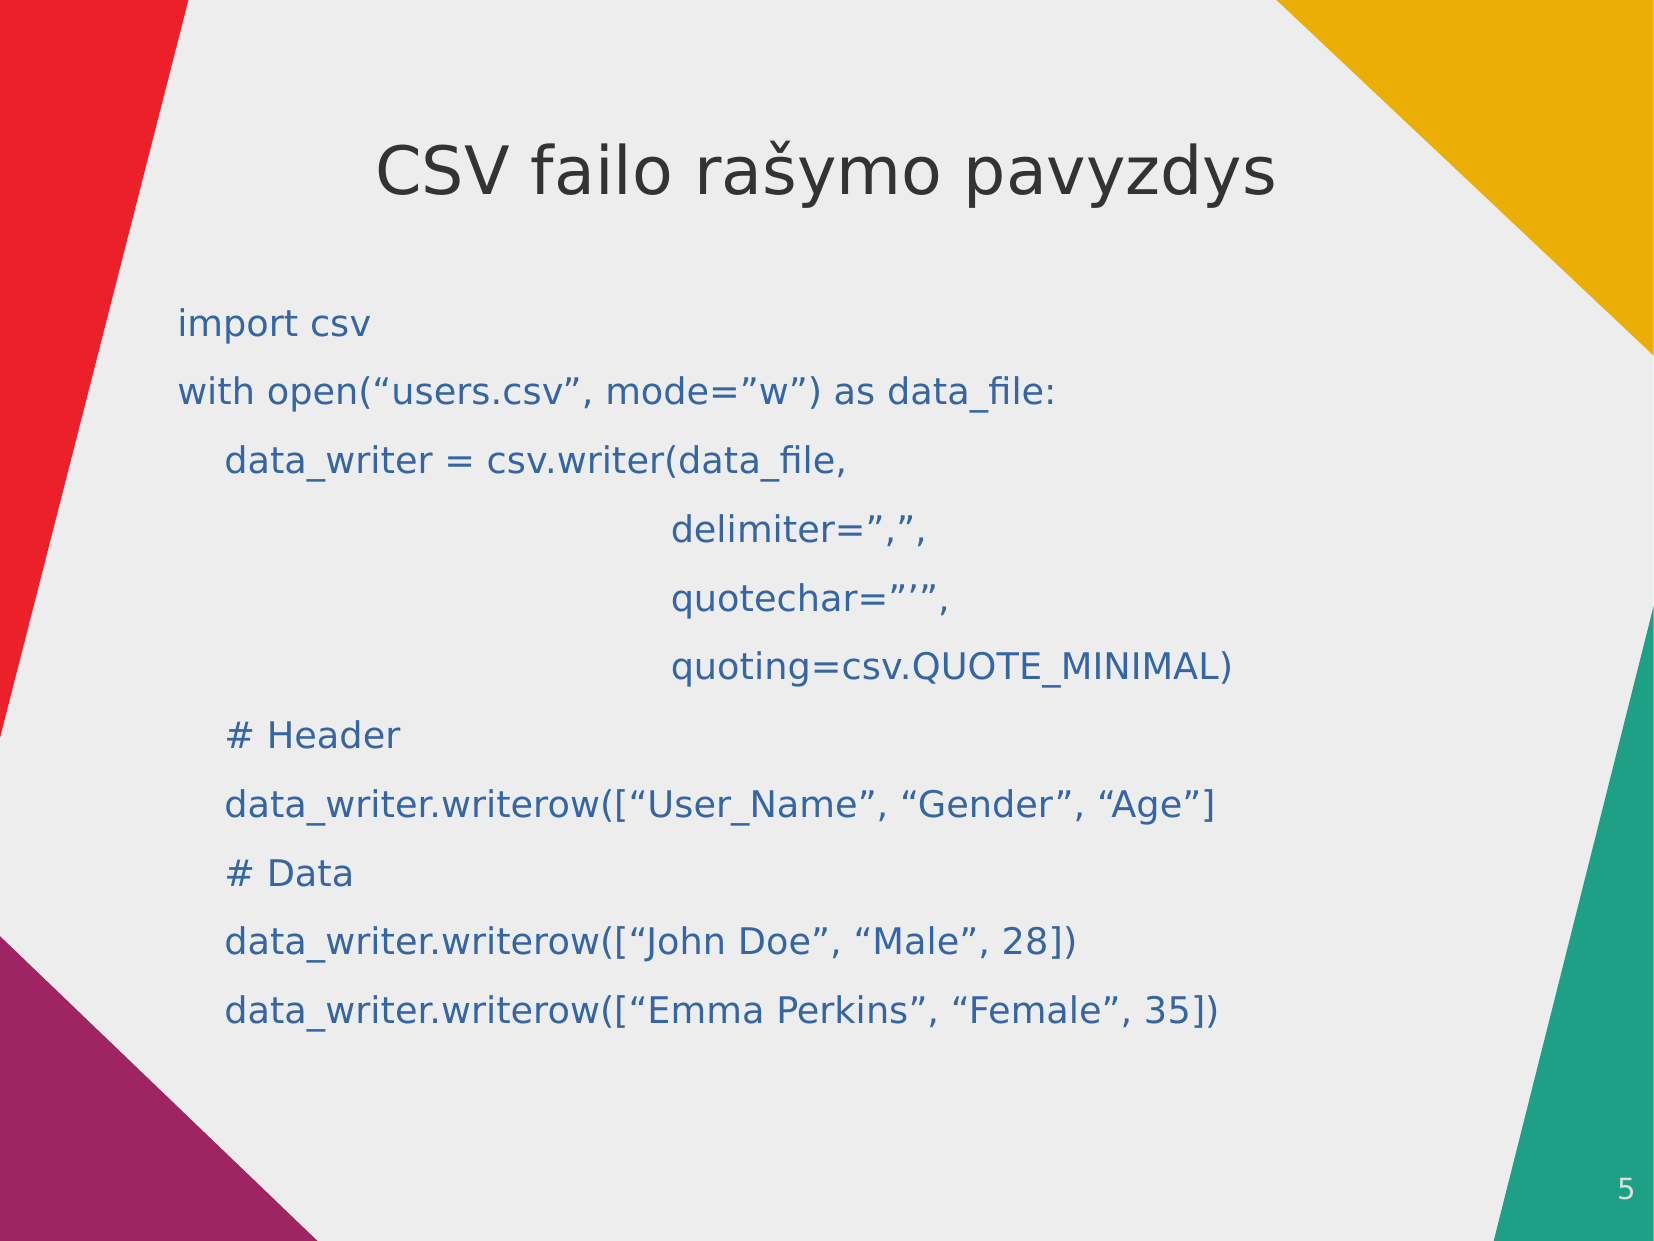

# CSV failo rašymo pavyzdys
import csv
with open(“users.csv”, mode=”w”) as data_file:
 data_writer = csv.writer(data_file,
 delimiter=”,”,
 quotechar=”’”,
 quoting=csv.QUOTE_MINIMAL)
 # Header
 data_writer.writerow([“User_Name”, “Gender”, “Age”]
 # Data
 data_writer.writerow([“John Doe”, “Male”, 28])
 data_writer.writerow([“Emma Perkins”, “Female”, 35])
5